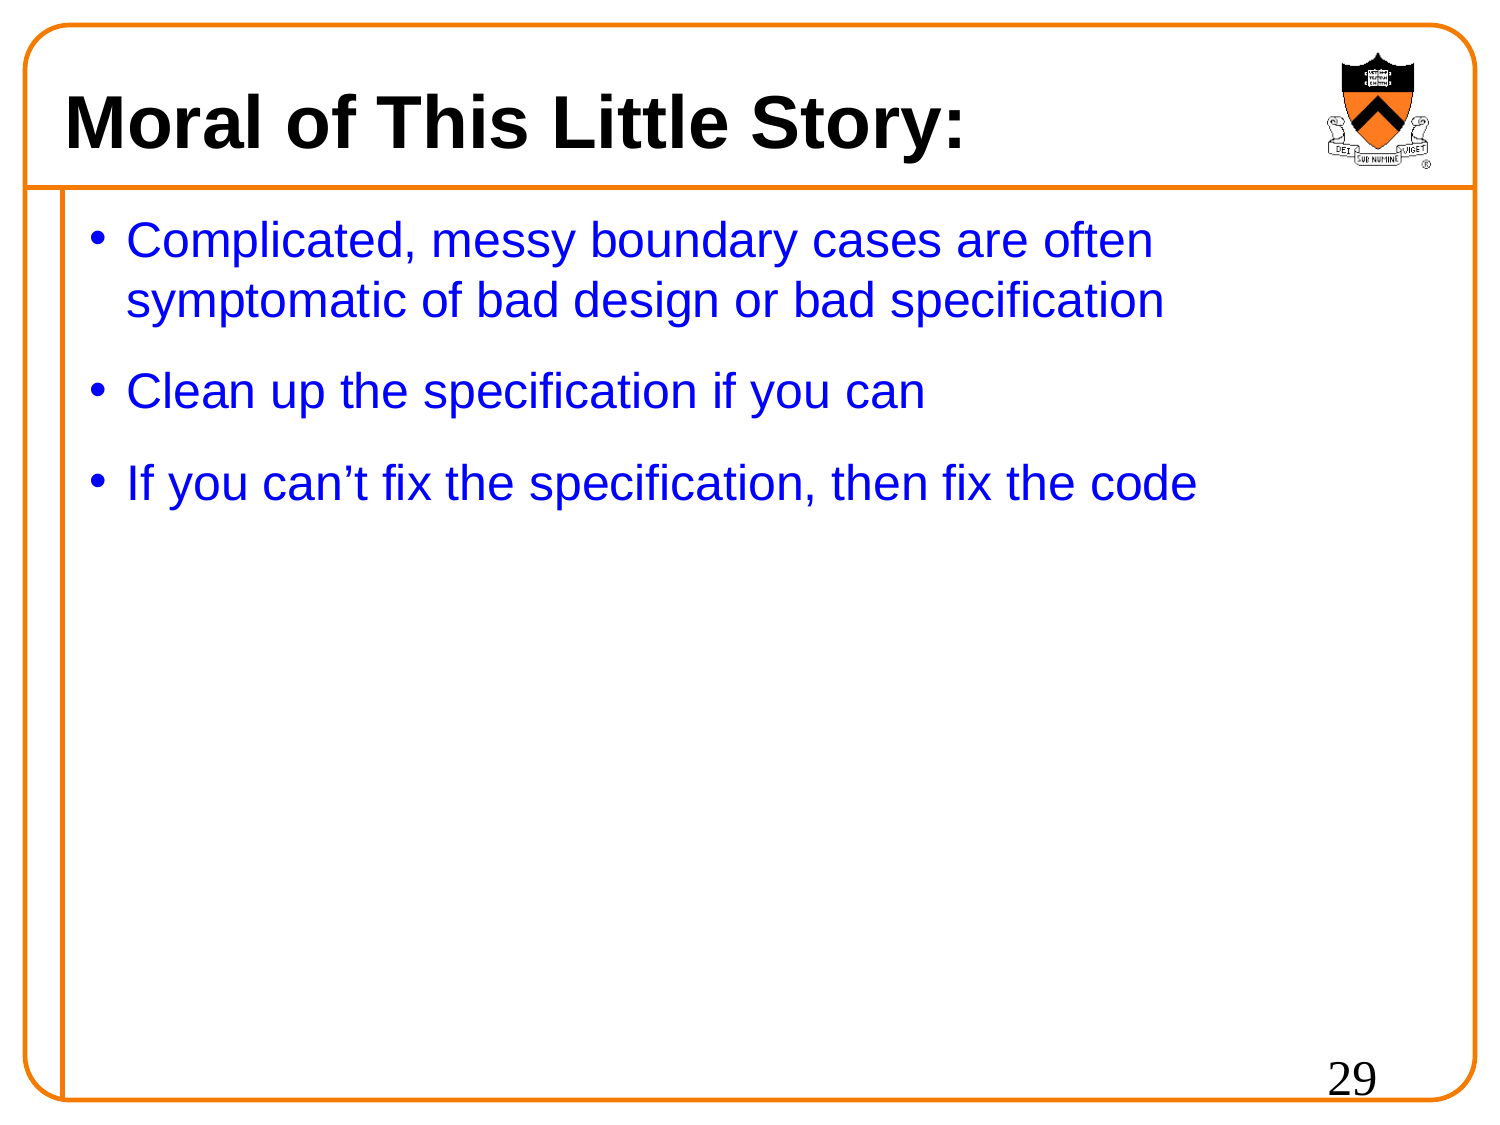

# Moral of This Little Story:
Complicated, messy boundary cases are often symptomatic of bad design or bad specification
Clean up the specification if you can
If you can’t fix the specification, then fix the code
29